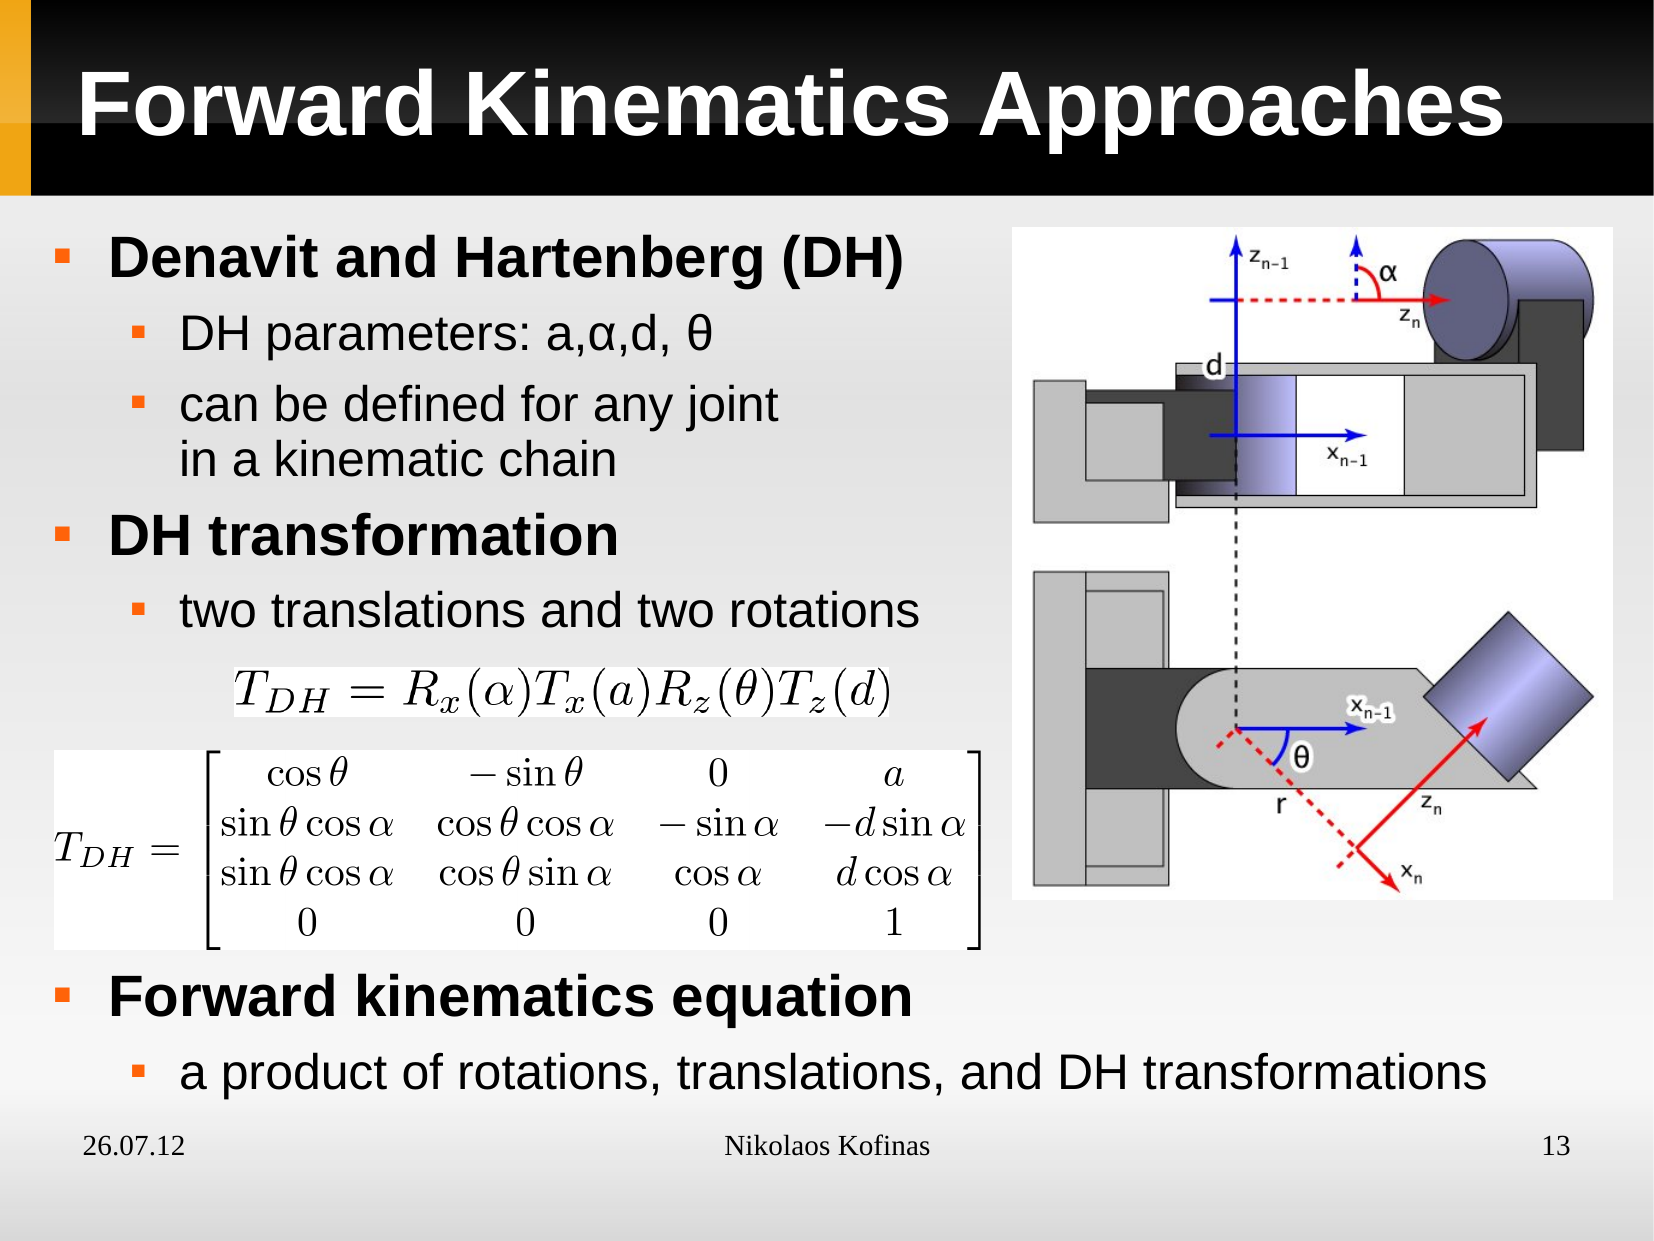

# Forward Kinematics Approaches
Denavit and Hartenberg (DH)
DH parameters: a,α,d, θ
can be defined for any joint
in a kinematic chain
DH transformation
two translations and two rotations
Forward kinematics equation
a product of rotations, translations, and DH transformations
26.07.12
Νικόλαος Κοφινάς
13